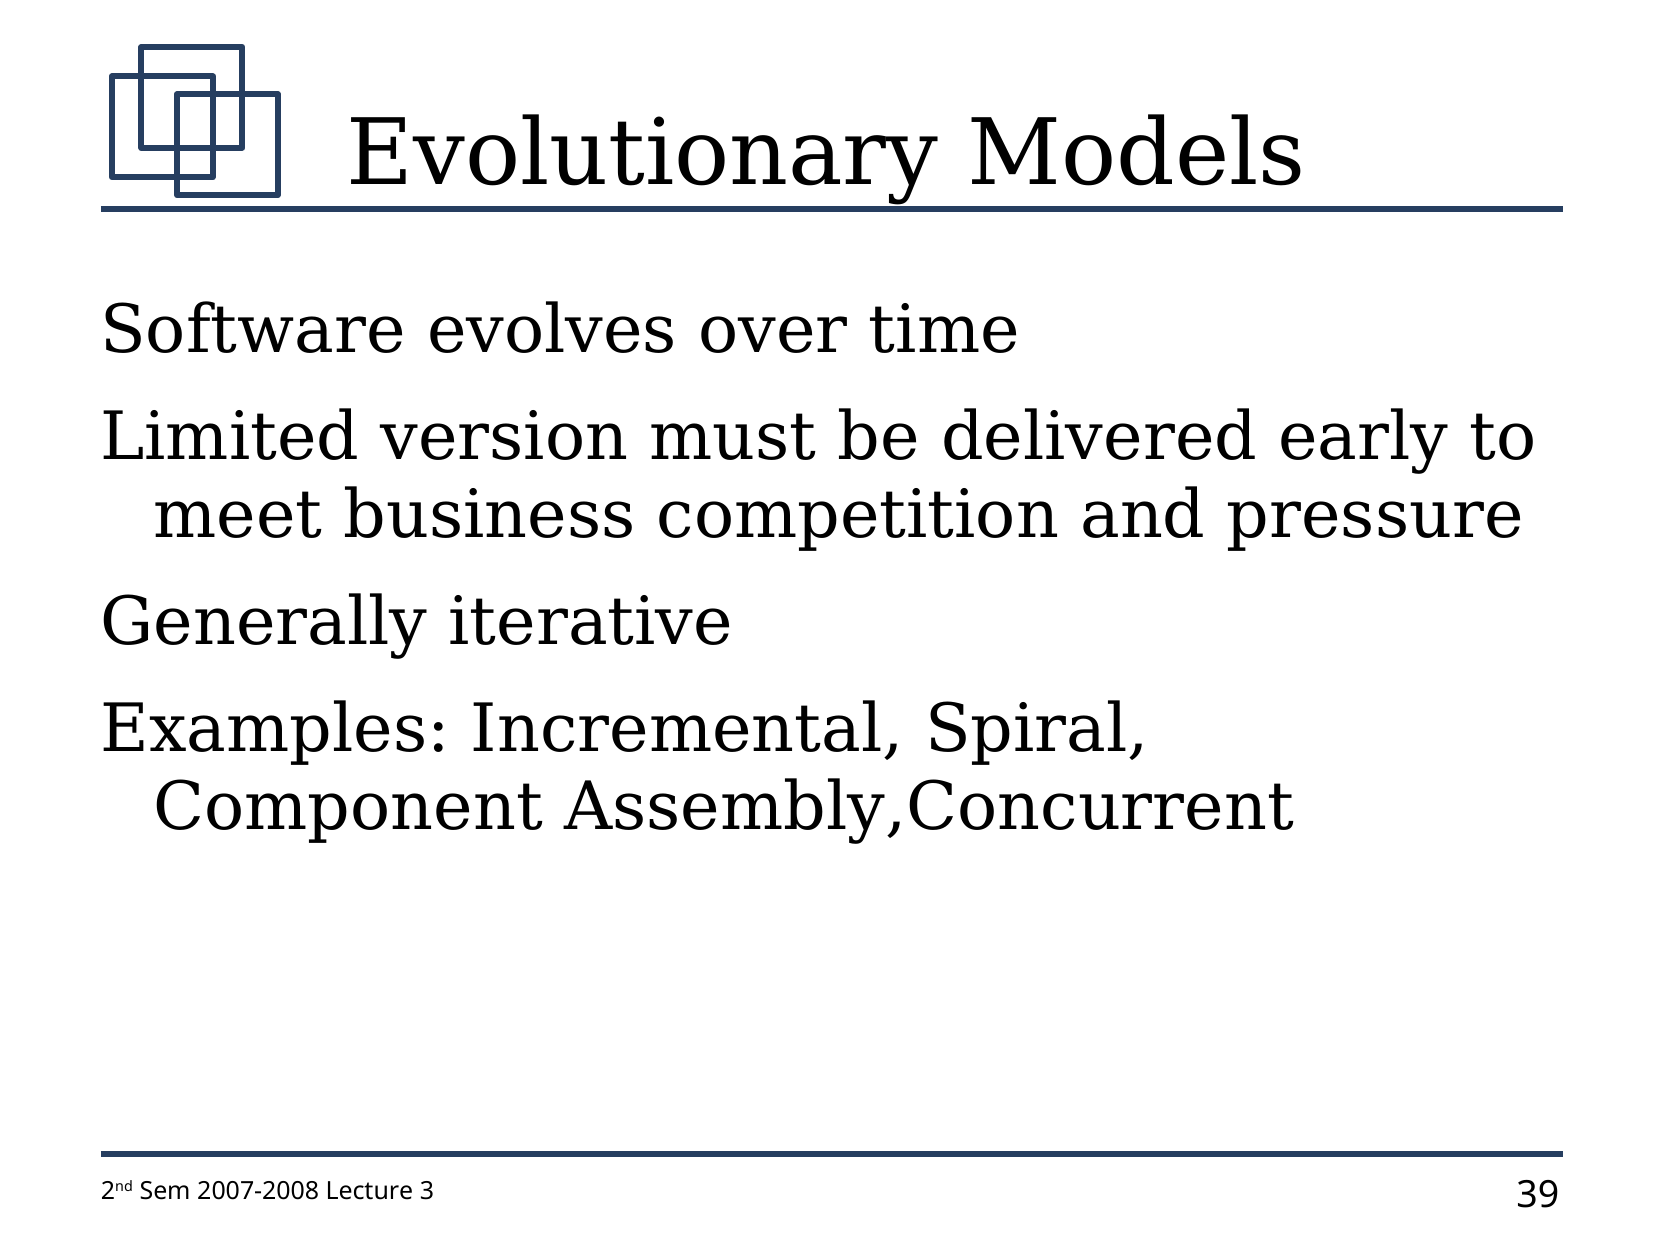

# Evolutionary Models
Software evolves over time
Limited version must be delivered early to meet business competition and pressure
Generally iterative
Examples: Incremental, Spiral, Component Assembly,Concurrent